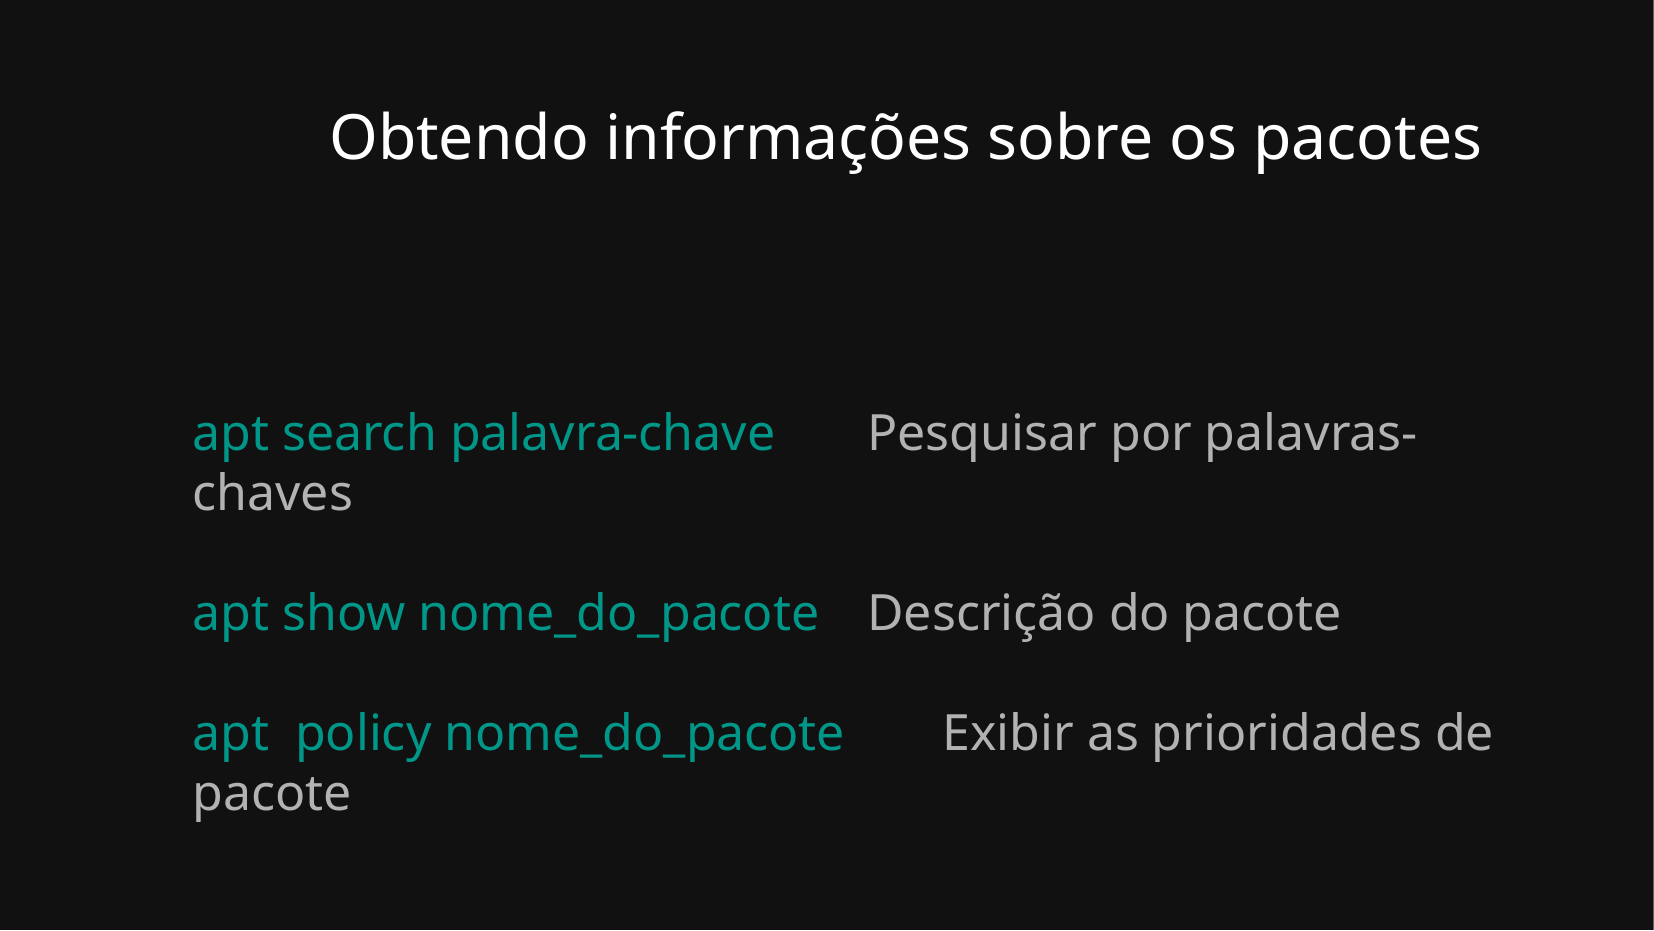

Obtendo informações sobre os pacotes
apt search palavra-chave		Pesquisar por palavras-chaves
apt show nome_do_pacote	Descrição do pacote
apt policy nome_do_pacote 	Exibir as prioridades de pacote